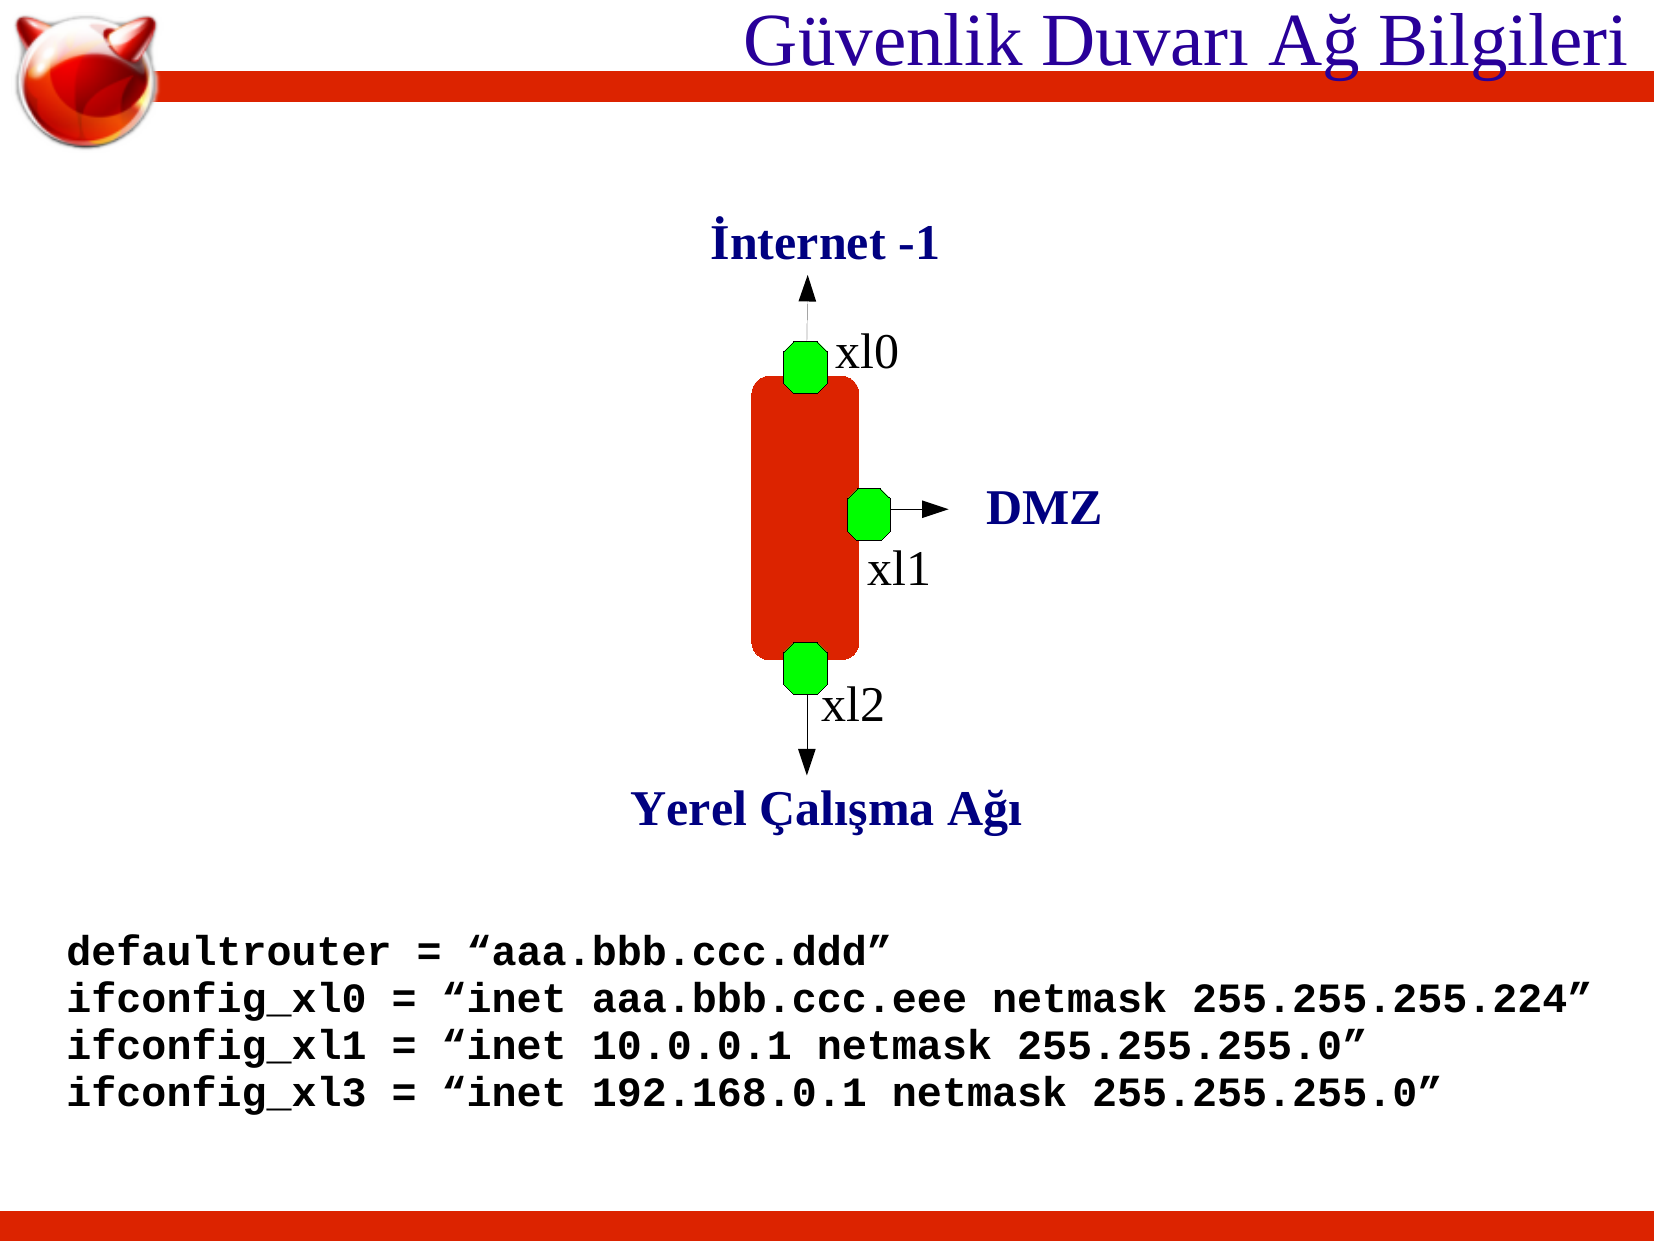

Güvenlik Duvarı Ağ Bilgileri
İnternet -1
xl0
xl1
xl2
Yerel Çalışma Ağı
DMZ
defaultrouter = “aaa.bbb.ccc.ddd”
ifconfig_xl0 = “inet aaa.bbb.ccc.eee netmask 255.255.255.224”
ifconfig_xl1 = “inet 10.0.0.1 netmask 255.255.255.0”
ifconfig_xl3 = “inet 192.168.0.1 netmask 255.255.255.0”